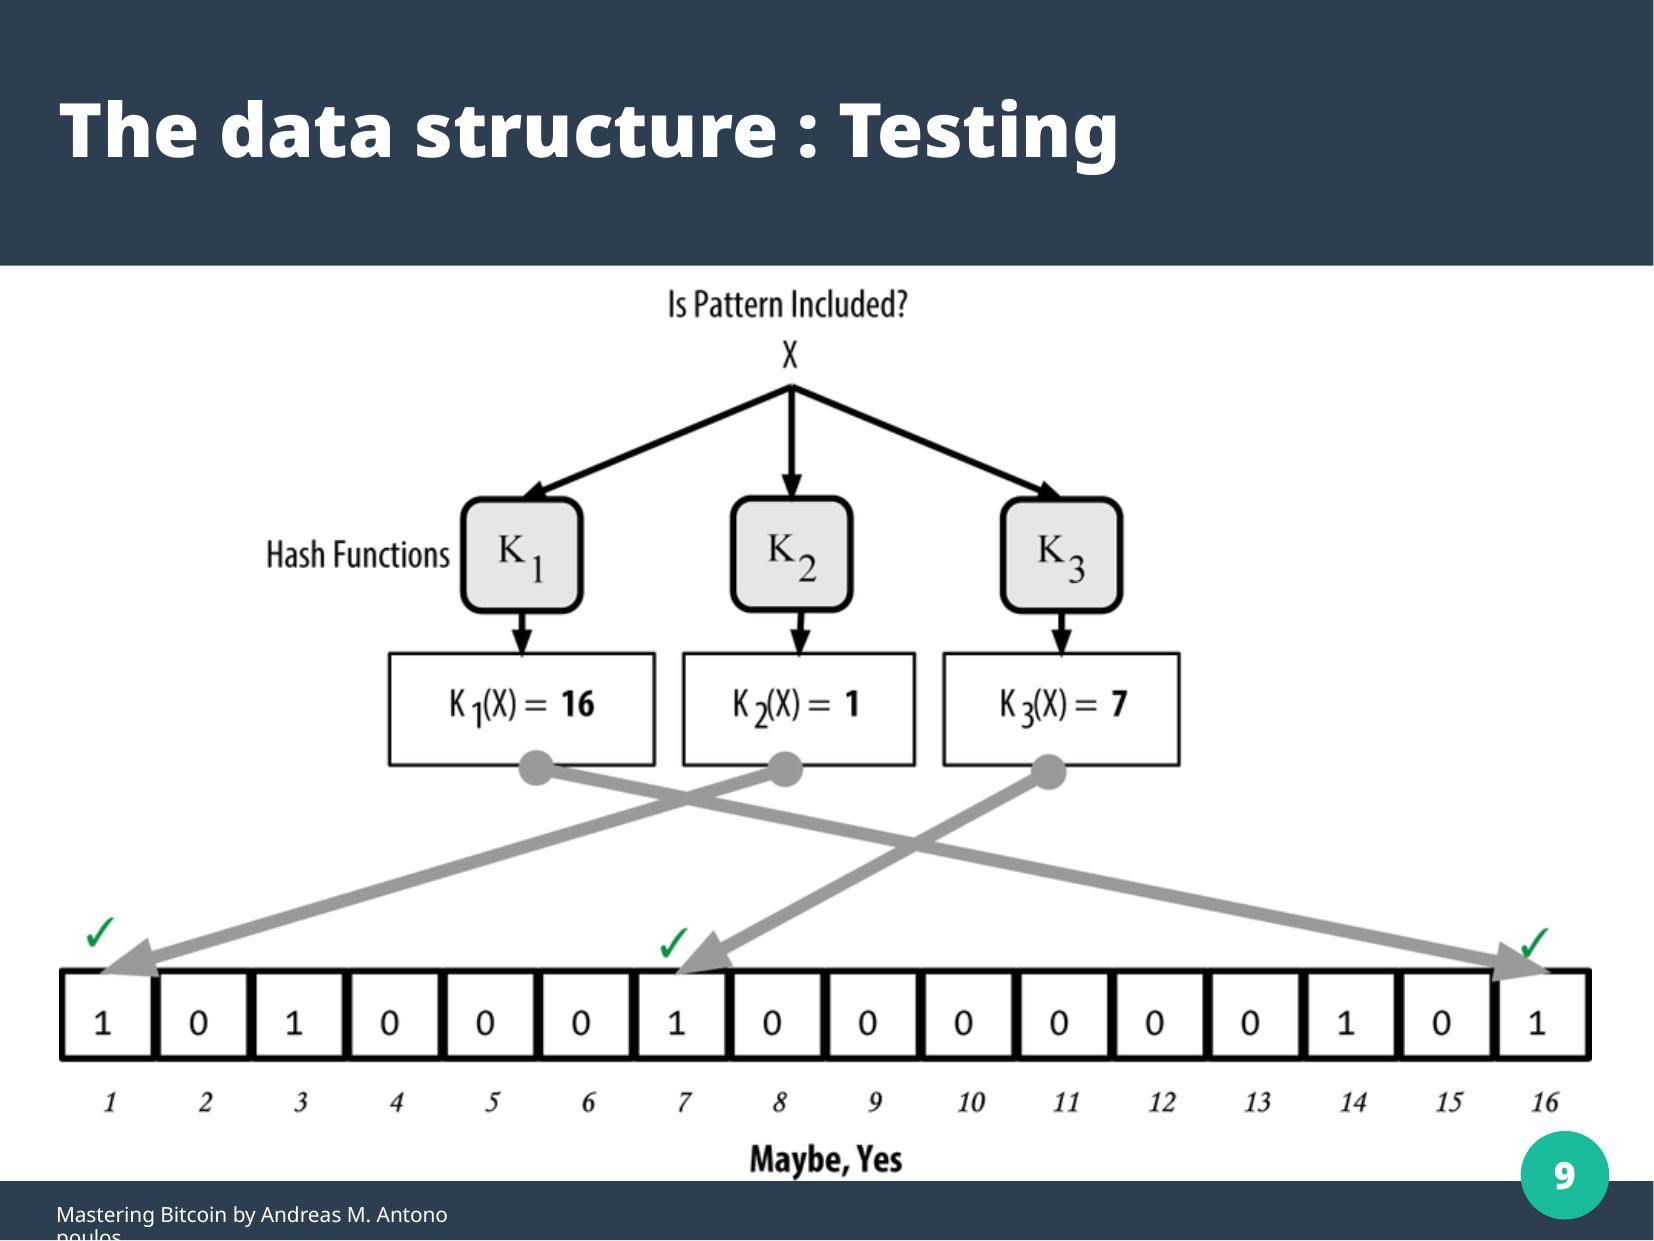

# The data structure : Testing
9
Mastering Bitcoin by Andreas M. Antonopoulos